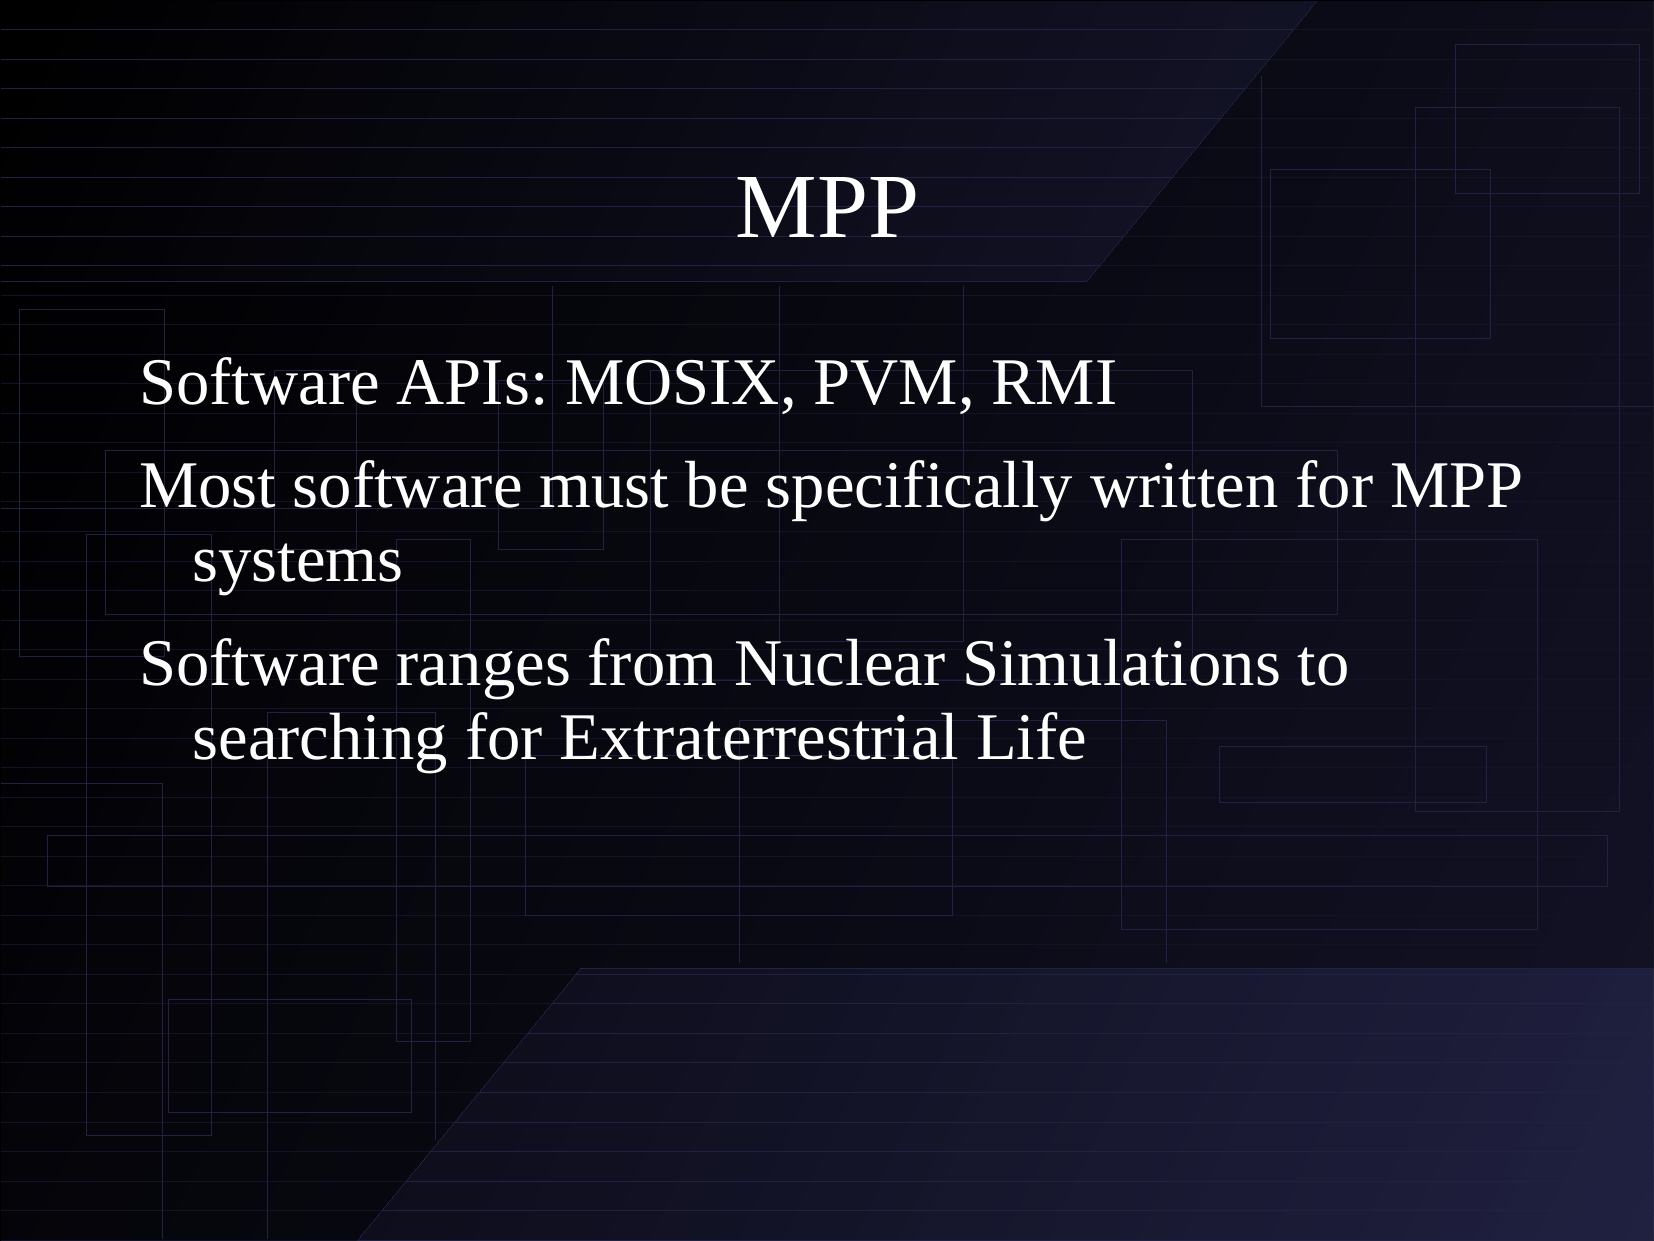

# MPP
Software APIs: MOSIX, PVM, RMI
Most software must be specifically written for MPP systems
Software ranges from Nuclear Simulations to searching for Extraterrestrial Life